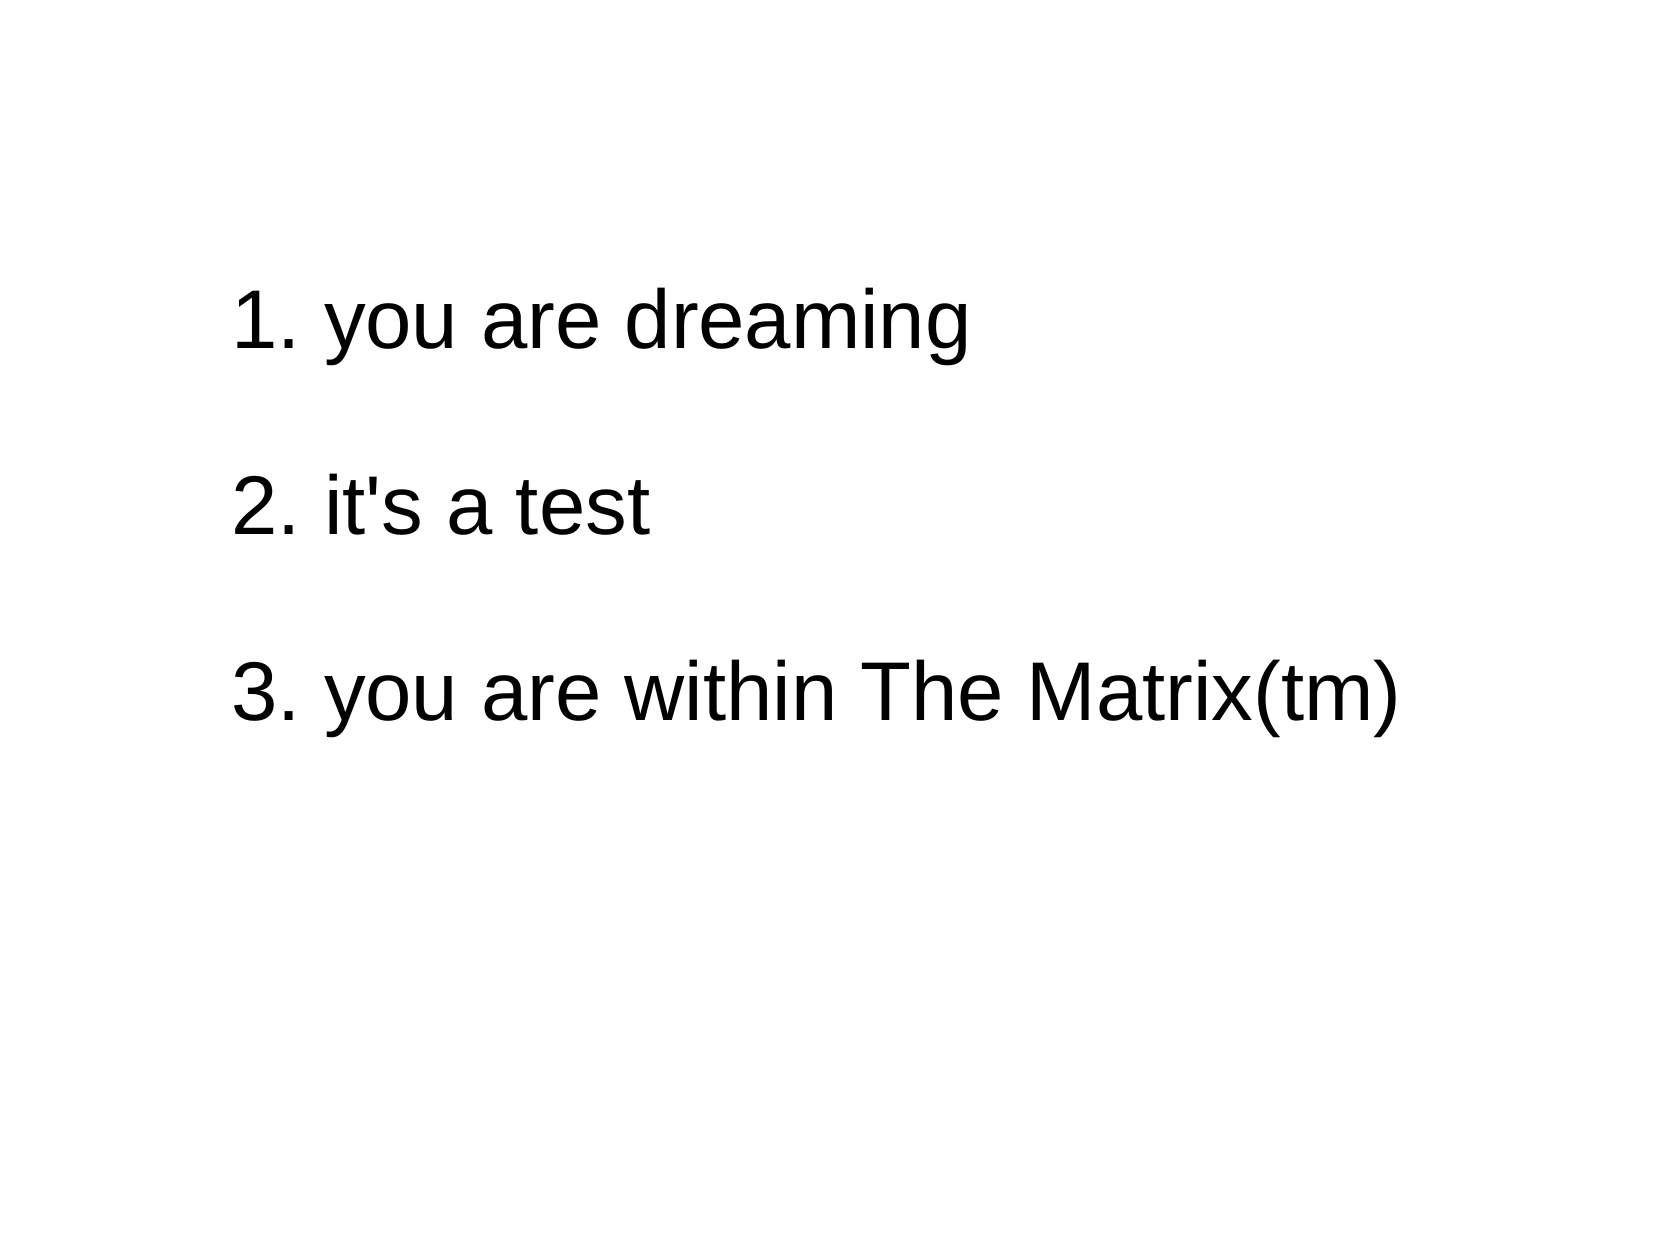

1. you are dreaming
2. it's a test
3. you are within The Matrix(tm)